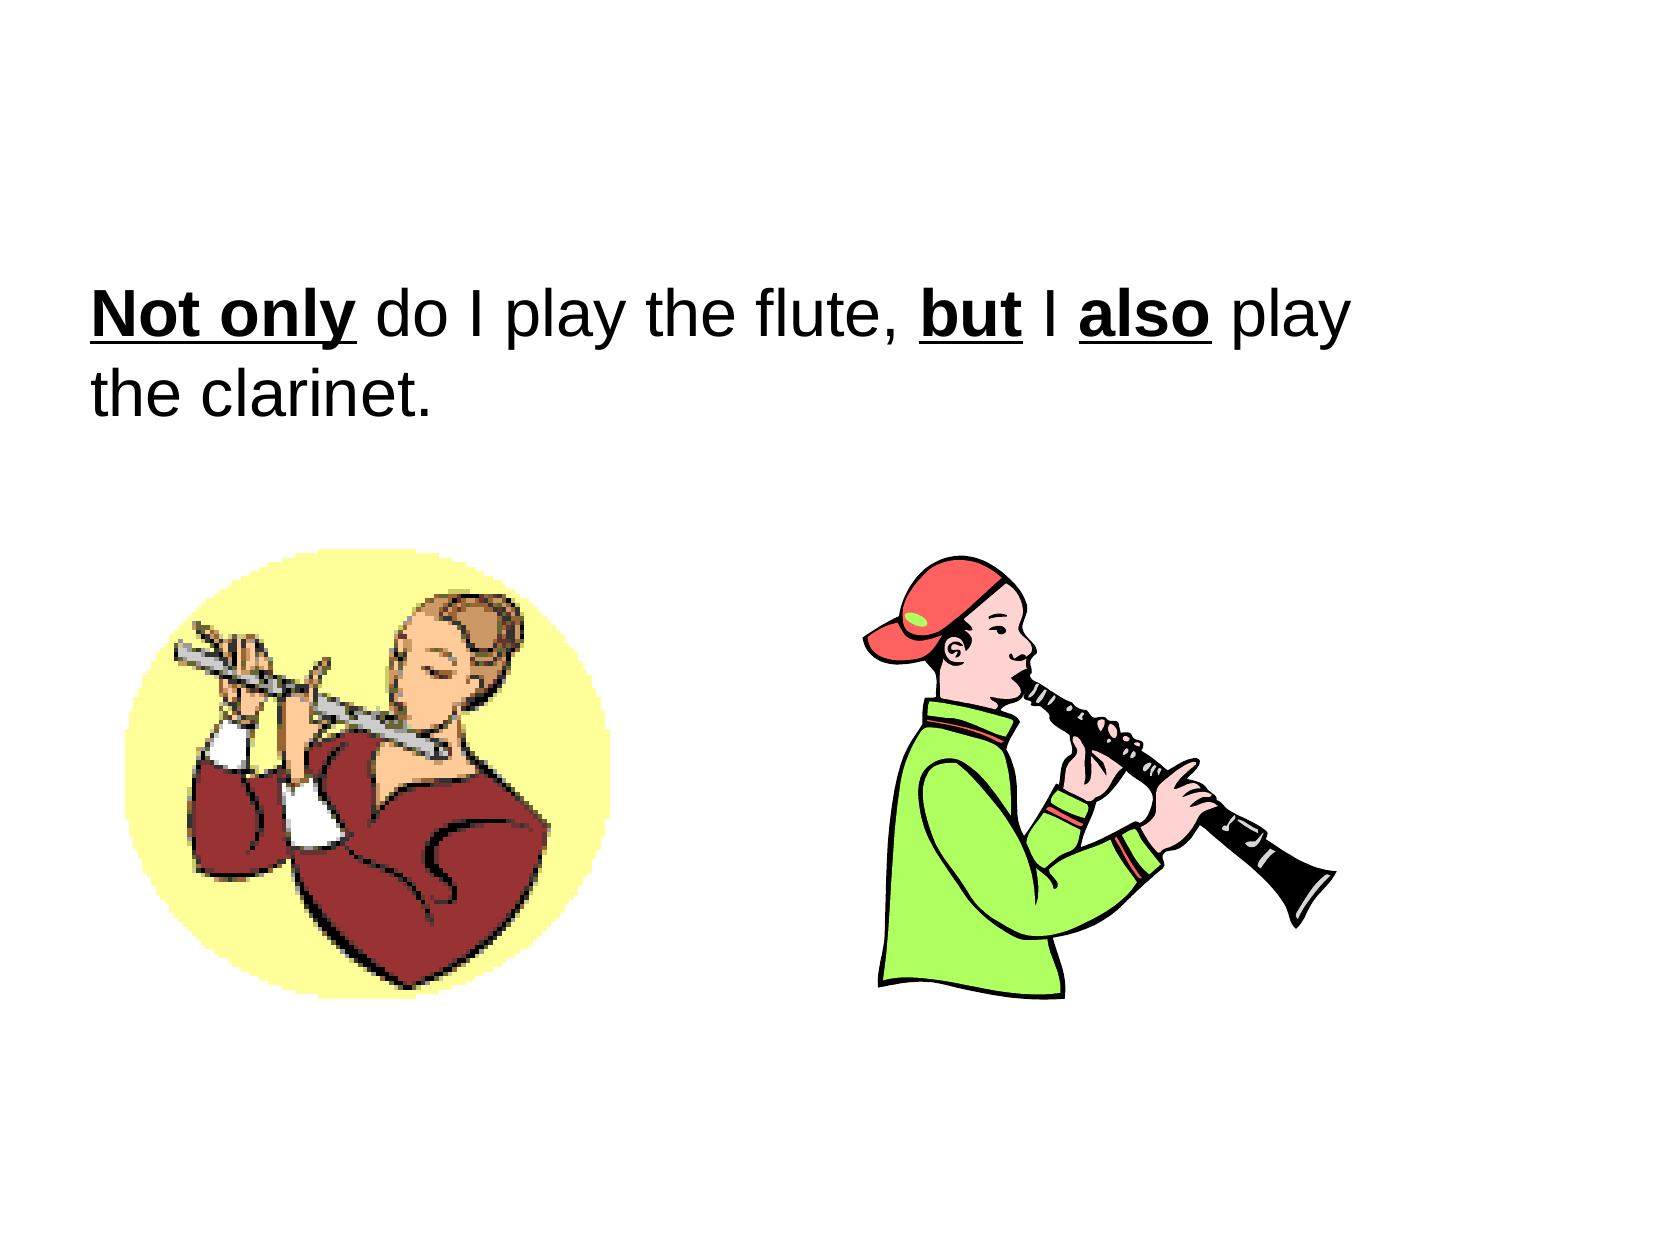

# Examples of Correlative Conjunctions
Not only do I play the flute, but I also play the clarinet.